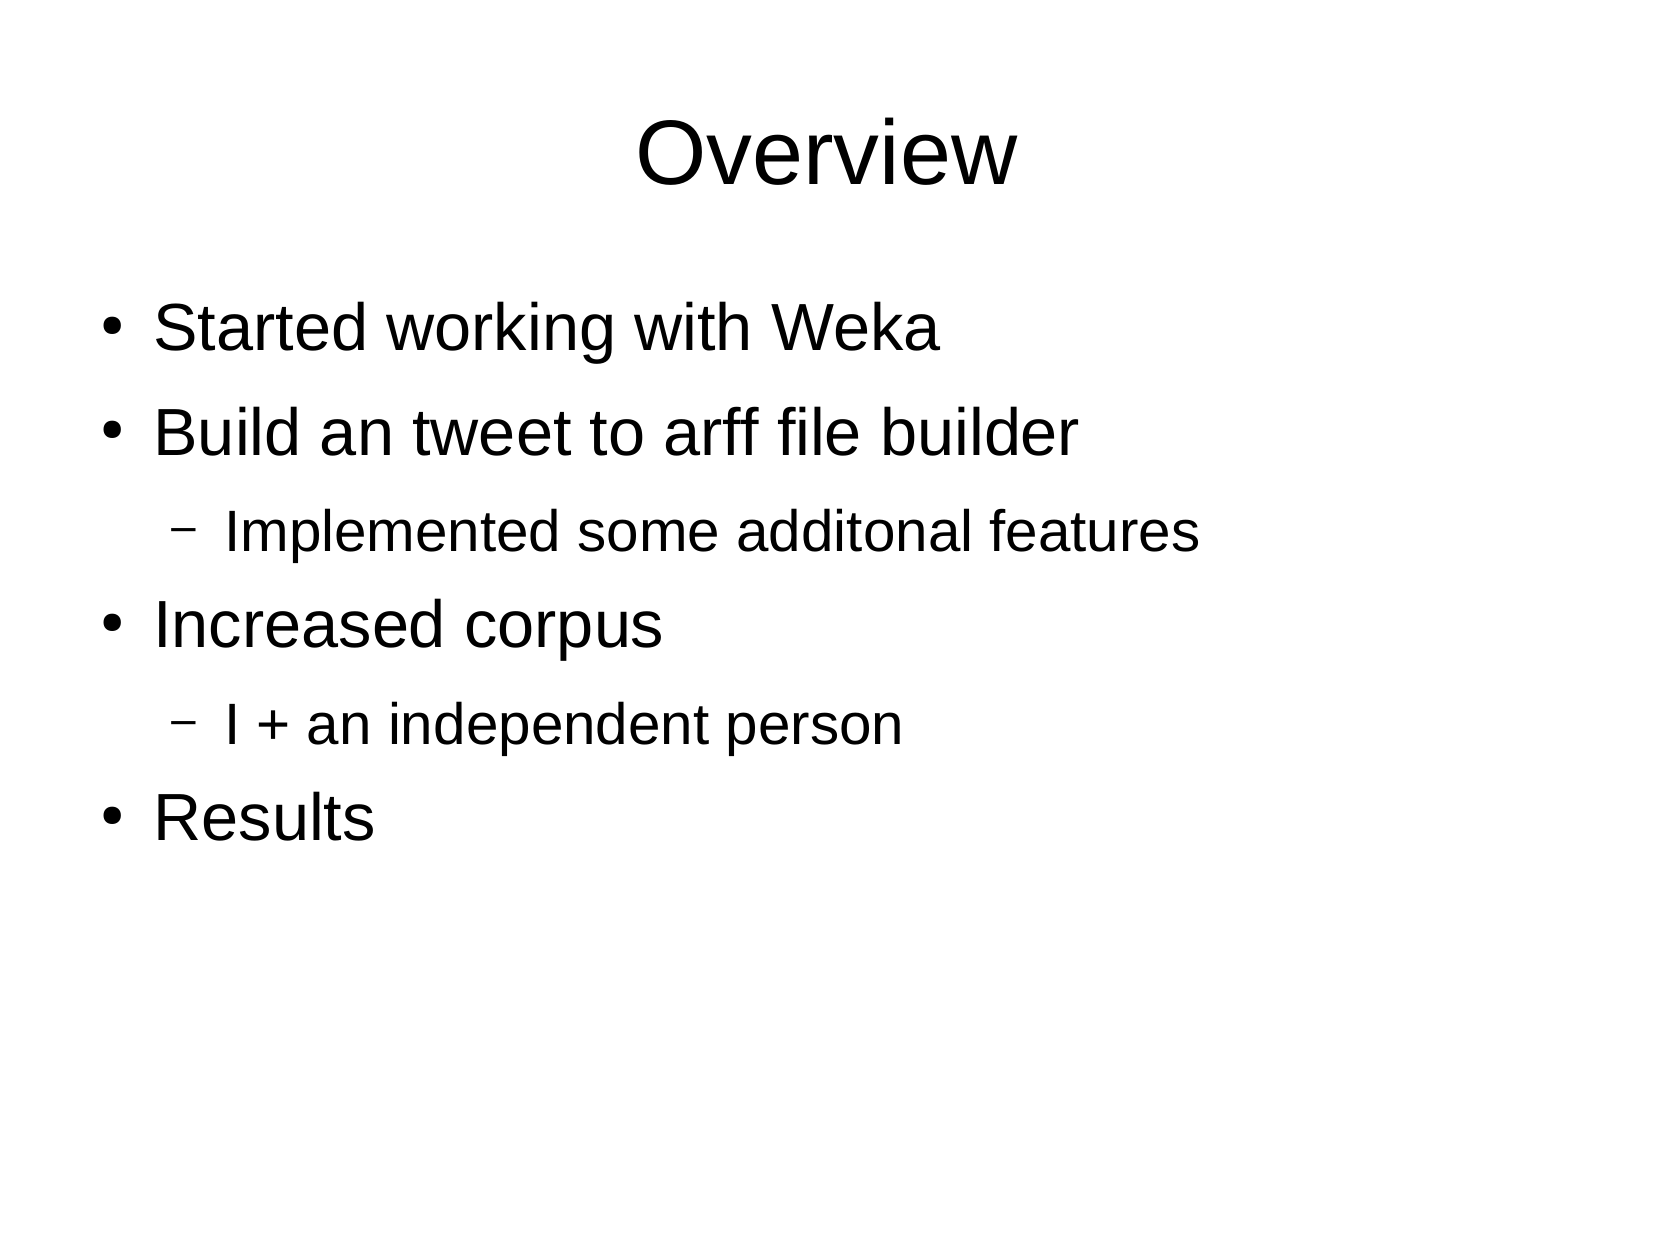

# Overview
Started working with Weka
Build an tweet to arff file builder
Implemented some additonal features
Increased corpus
I + an independent person
Results